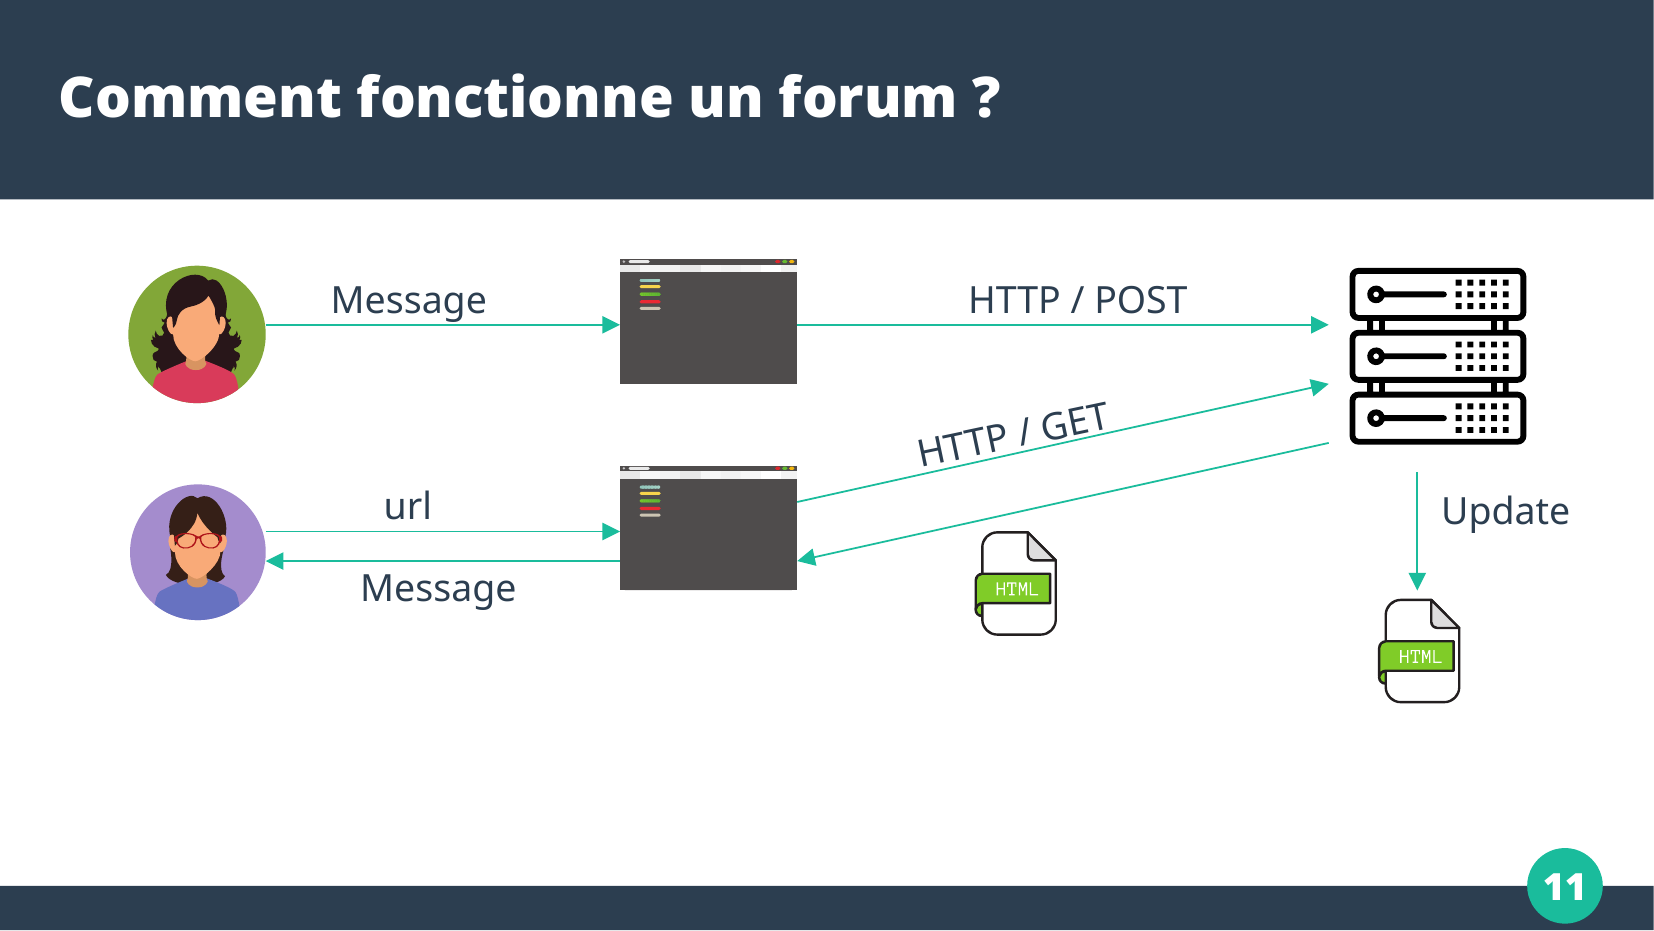

# Comment fonctionne un forum ?
Message
HTTP / POST
HTTP / GET
url
Update
Message